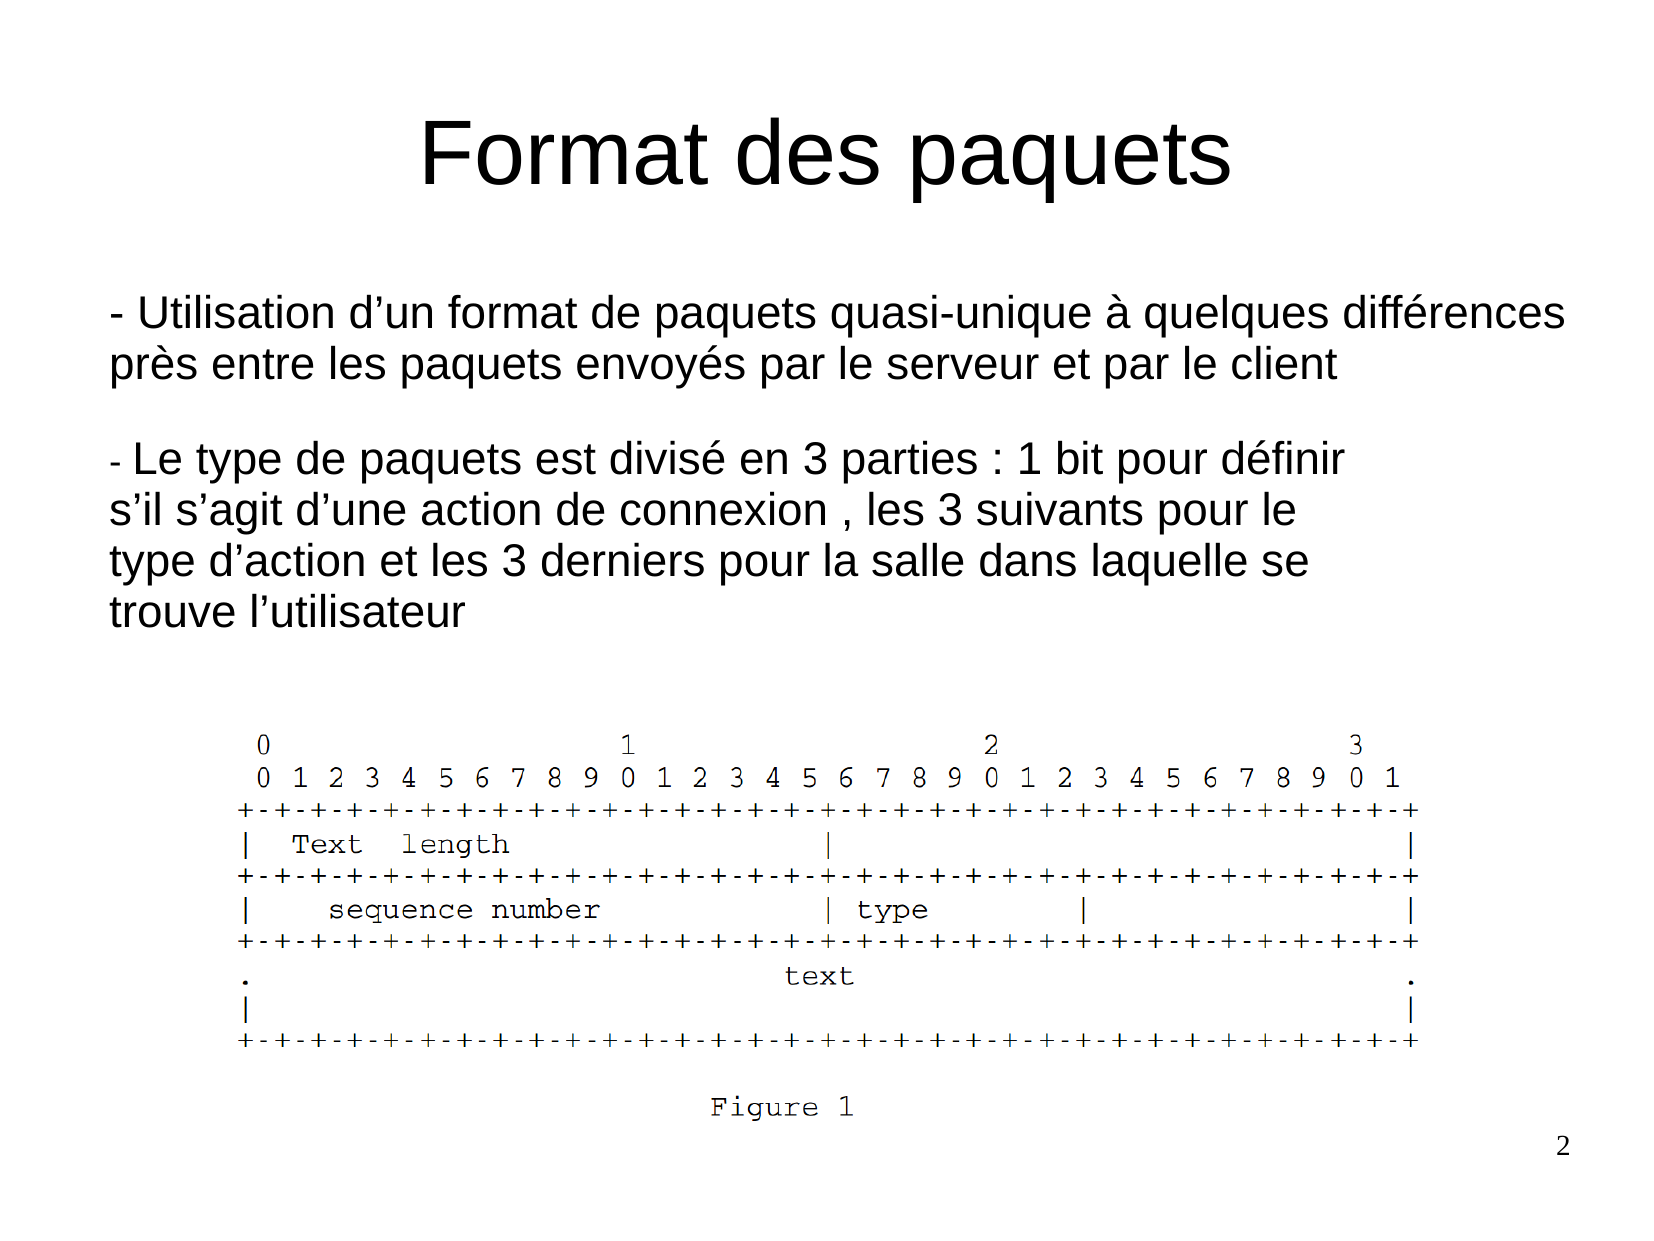

# Format des paquets
- Utilisation d’un format de paquets quasi-unique à quelques différences près entre les paquets envoyés par le serveur et par le client
- Le type de paquets est divisé en 3 parties : 1 bit pour définir s’il s’agit d’une action de connexion , les 3 suivants pour le type d’action et les 3 derniers pour la salle dans laquelle se trouve l’utilisateur
2